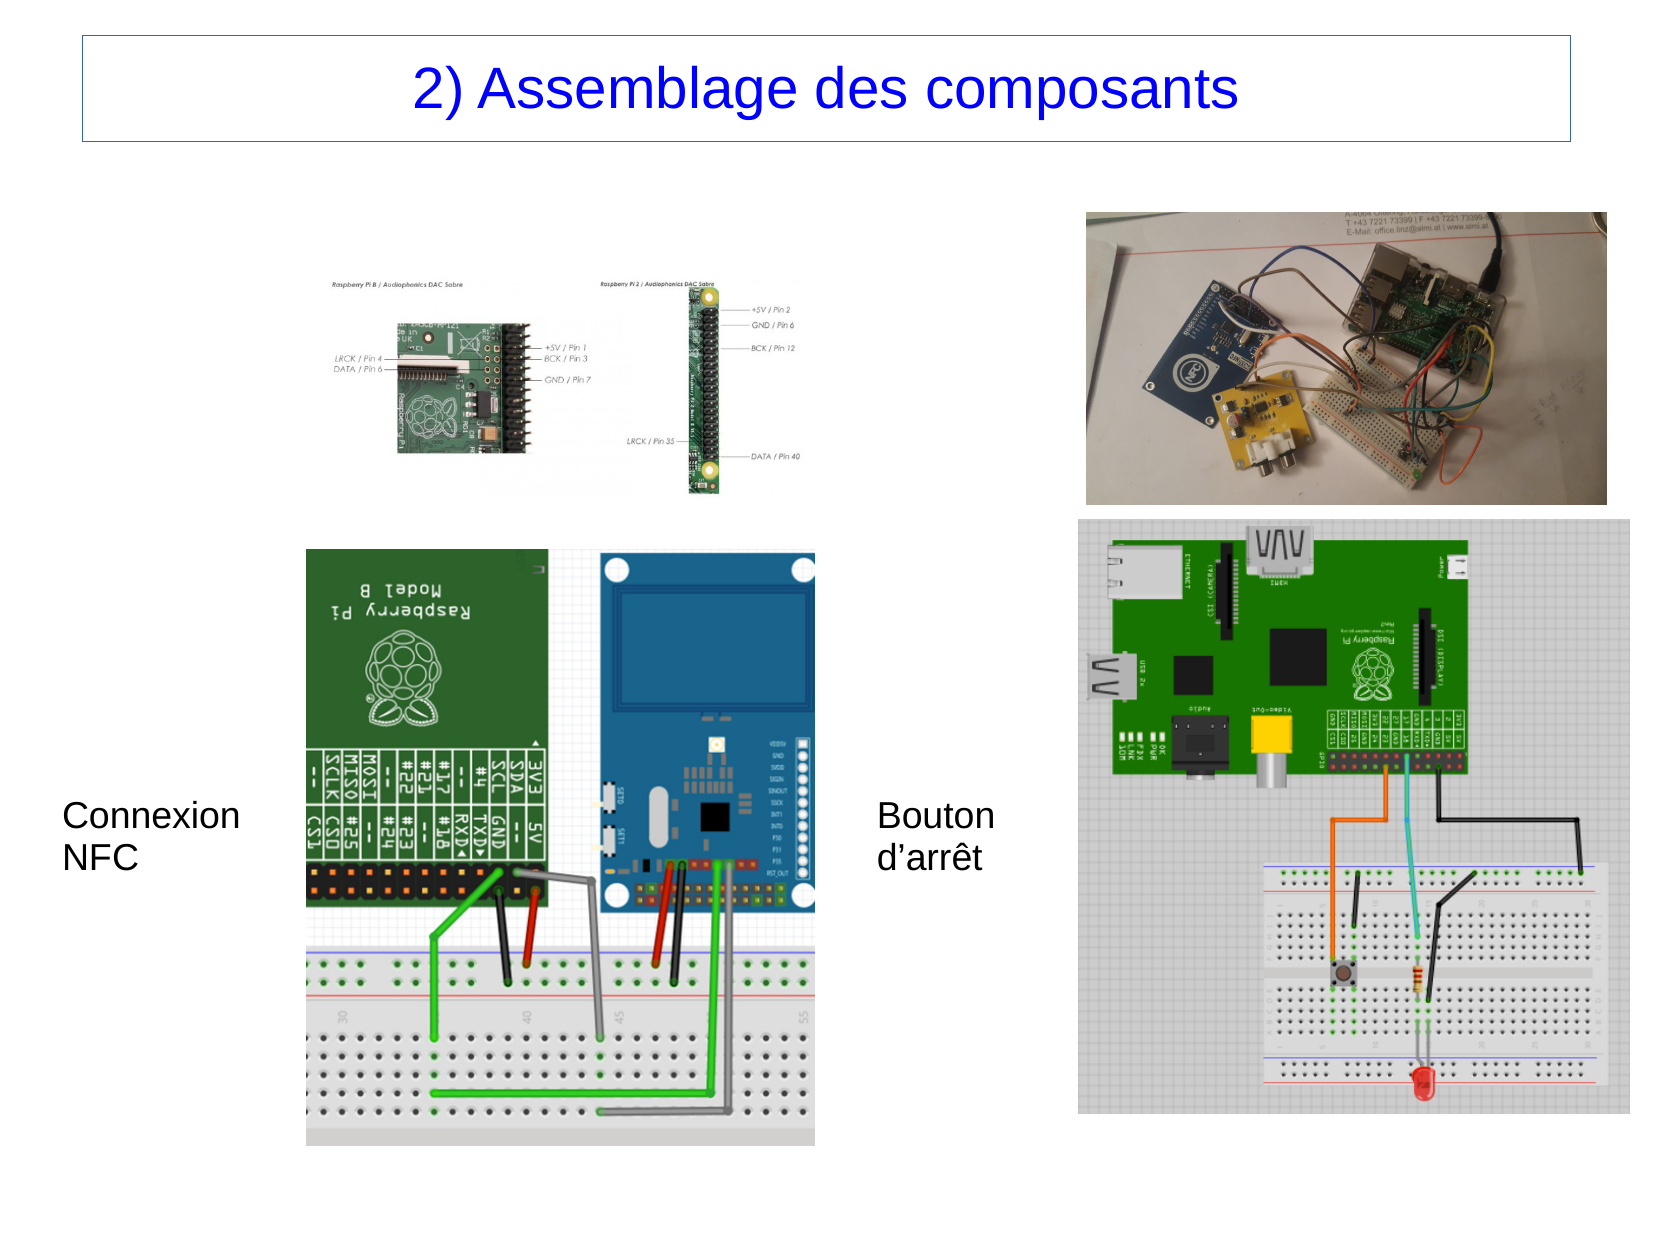

#
2) Assemblage des composants
Connexion NFC
Bouton d’arrêt